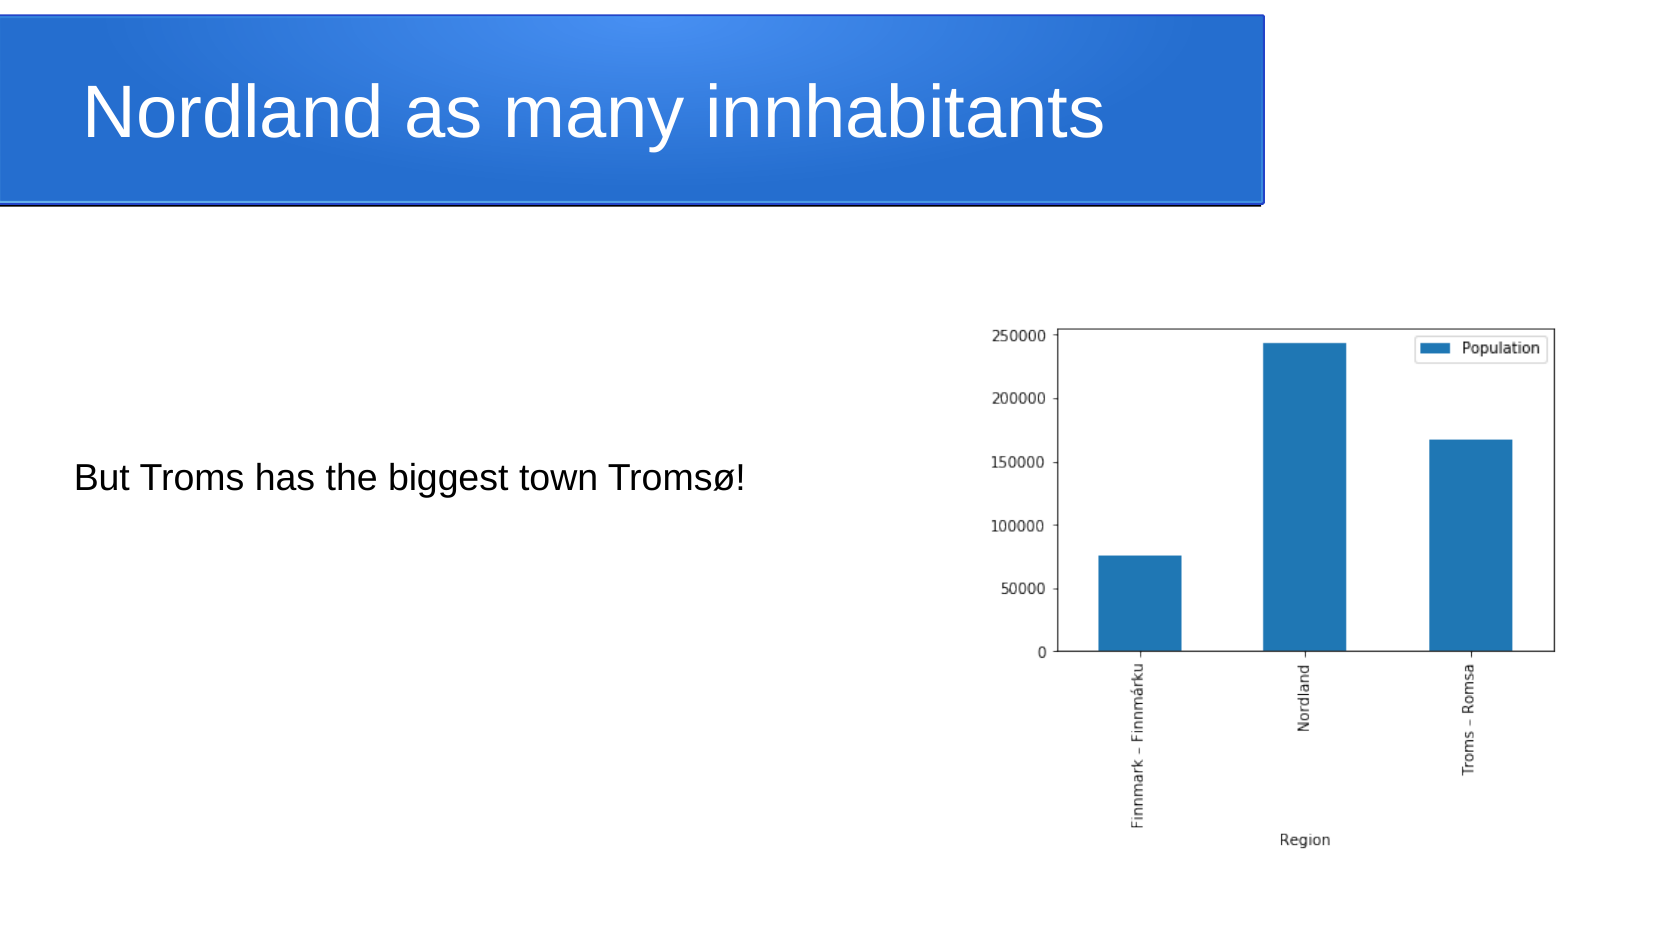

# Nordland as many innhabitants
But Troms has the biggest town Tromsø!